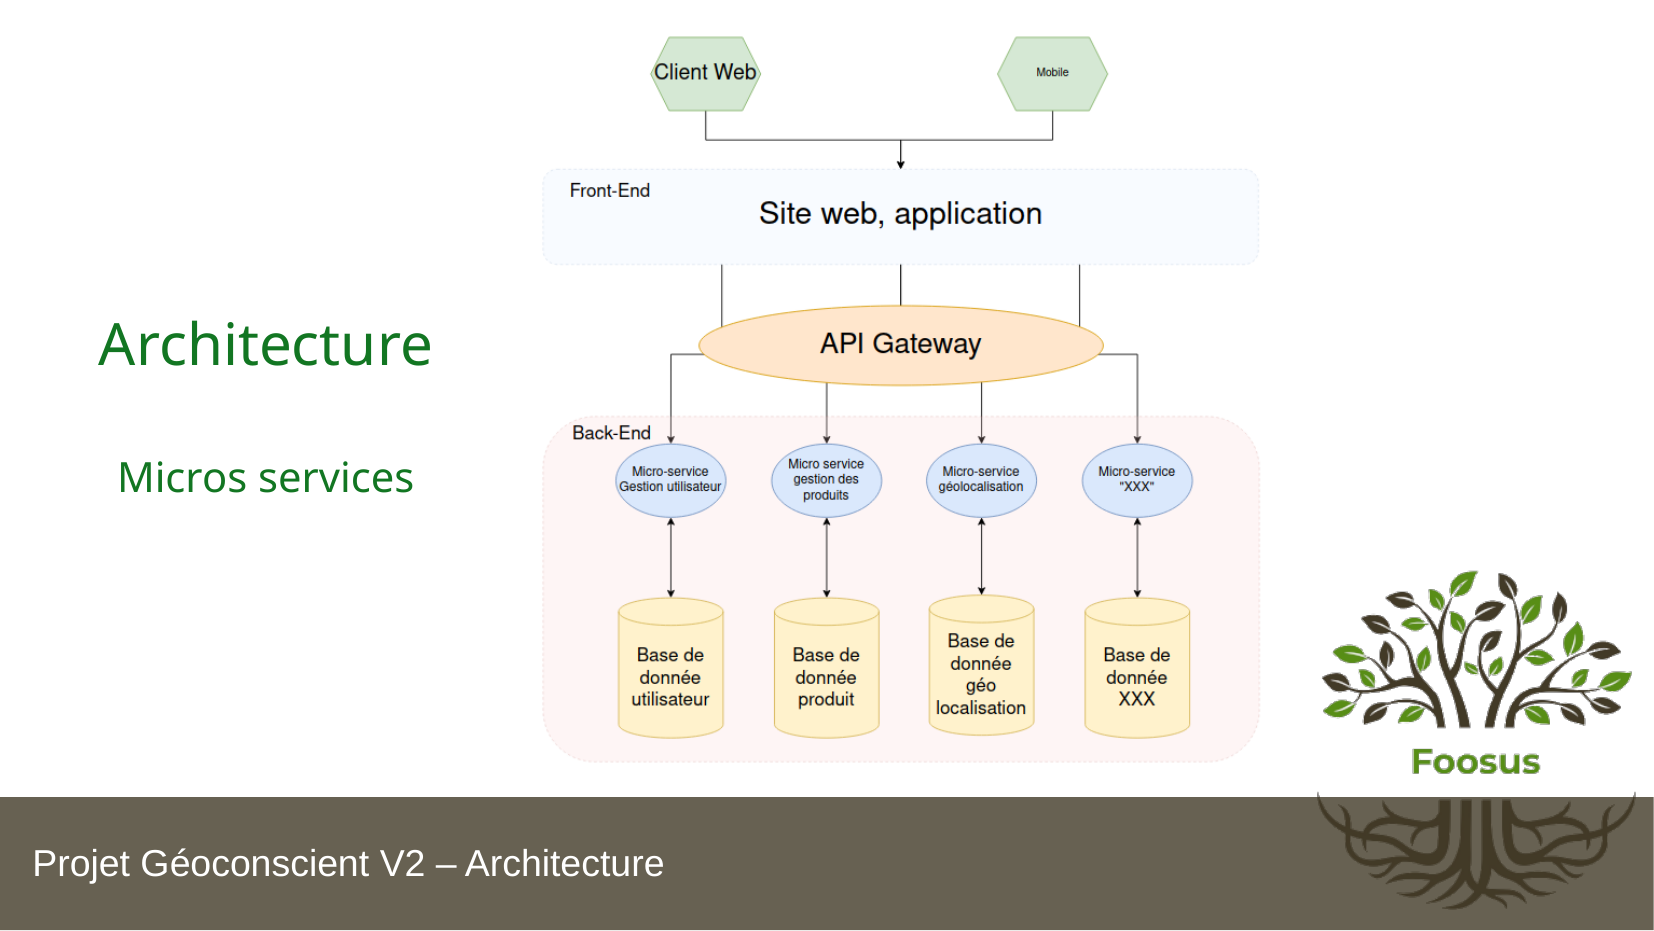

Architecture
Micros services
Projet Géoconscient V2 – Architecture